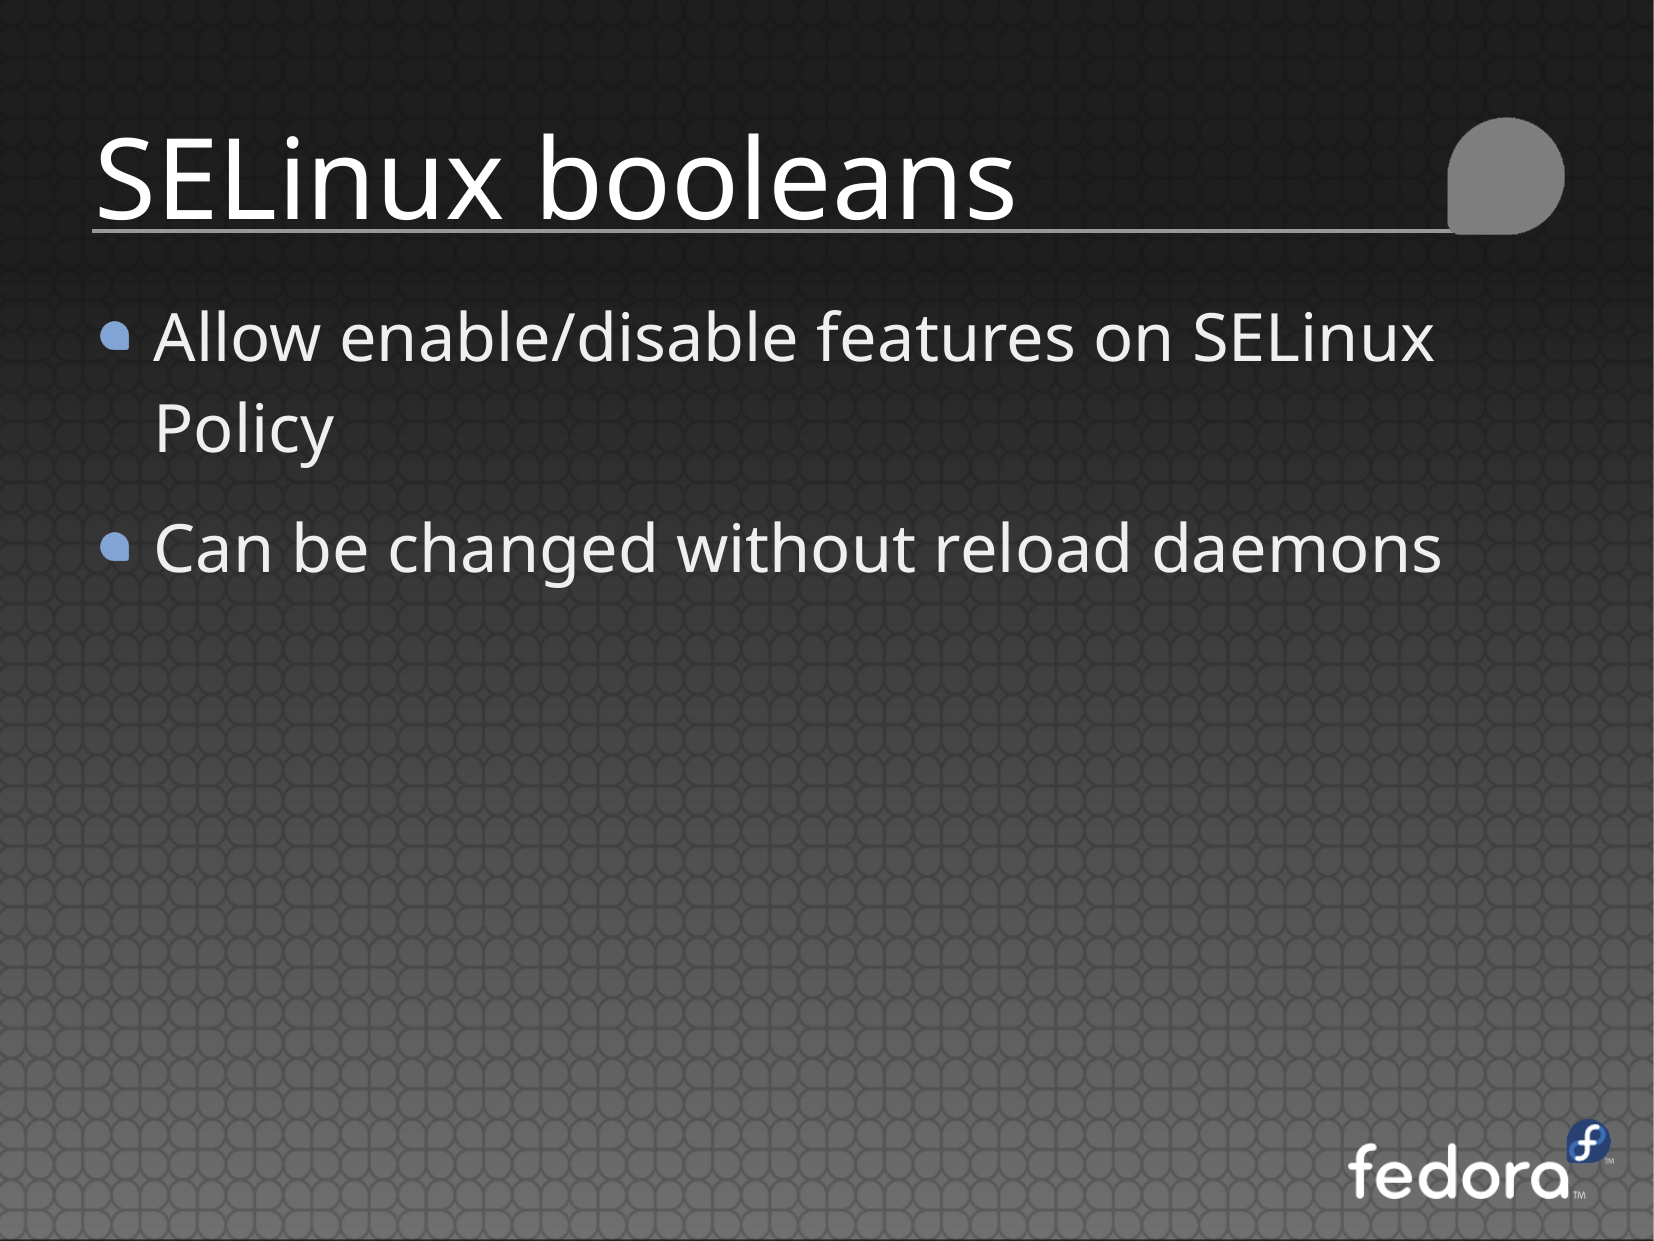

SELinux booleans
# Allow enable/disable features on SELinux Policy
Can be changed without reload daemons